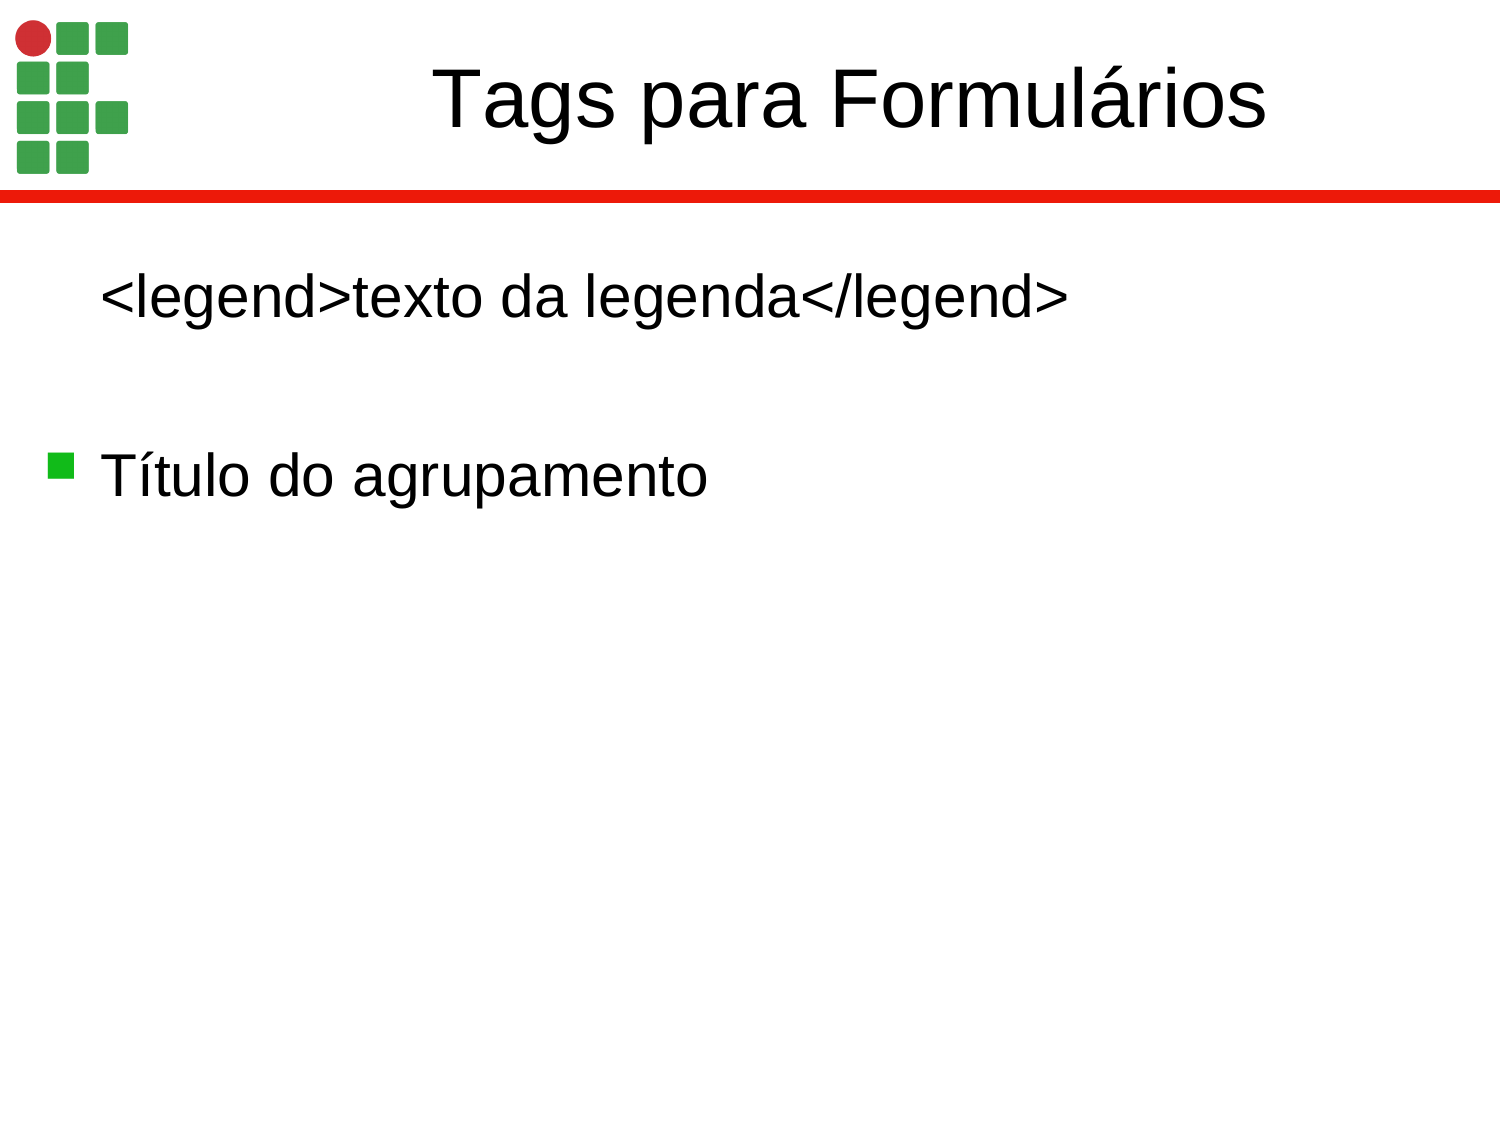

# Tags para Formulários
<legend>texto da legenda</legend>
Título do agrupamento